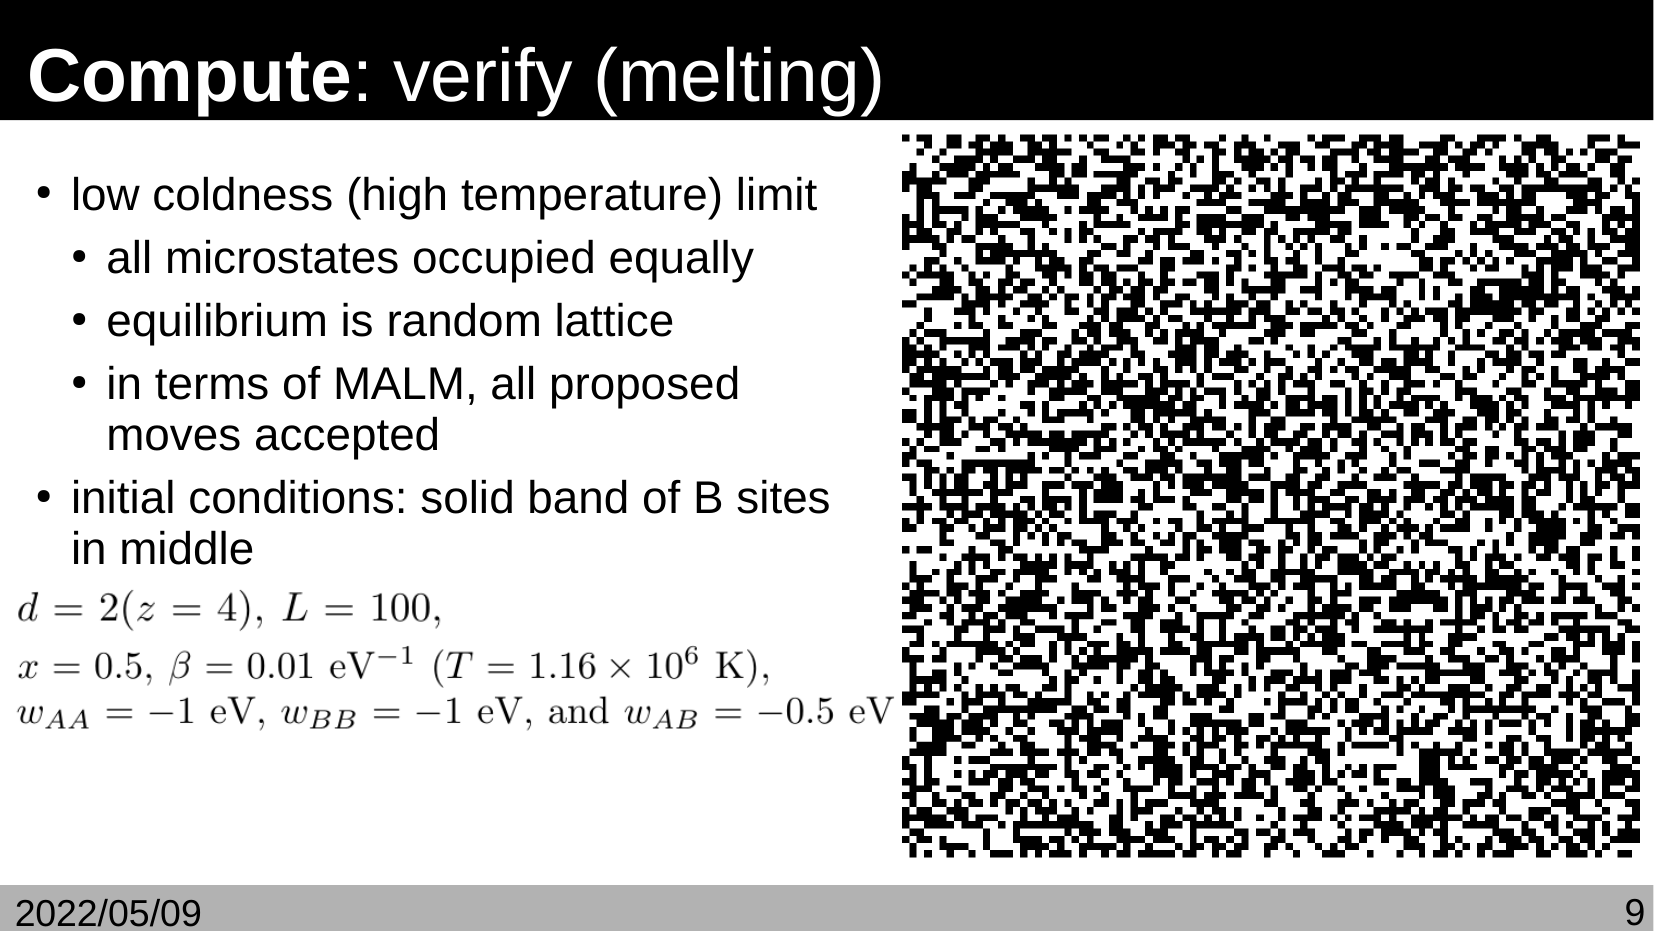

Compute: verify (melting)
low coldness (high temperature) limit
all microstates occupied equally
equilibrium is random lattice
in terms of MALM, all proposed moves accepted
initial conditions: solid band of B sites in middle
2022/05/09